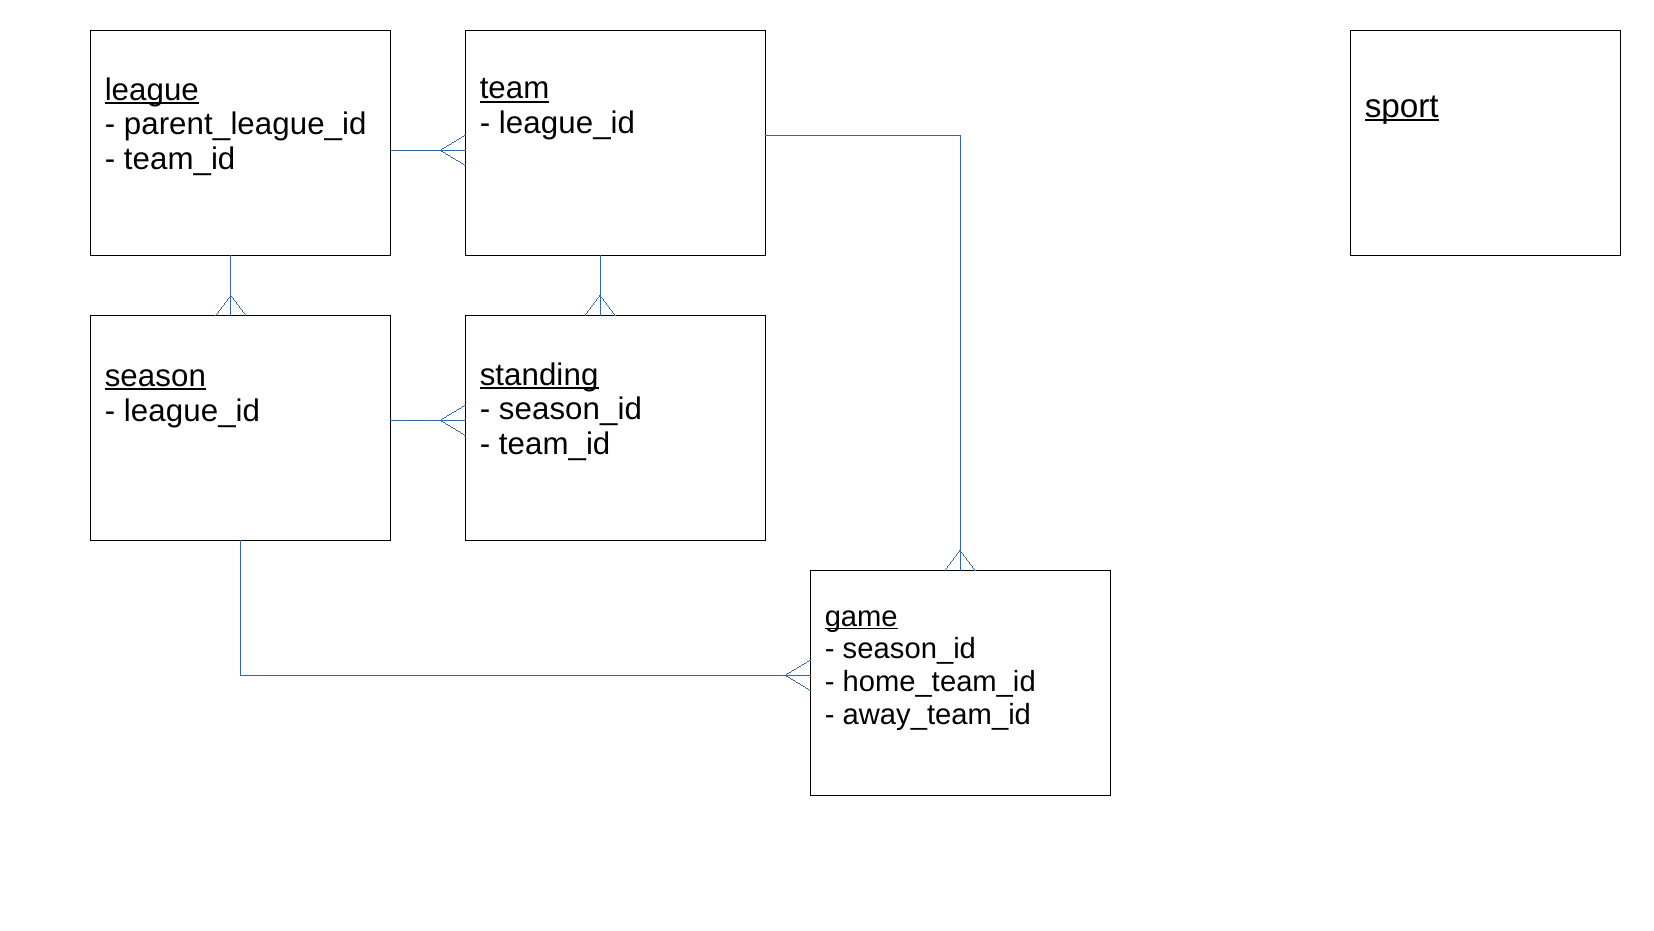

league
- parent_league_id
- team_id
team
- league_id
sport
season
- league_id
standing
- season_id
- team_id
game
- season_id
- home_team_id
- away_team_id